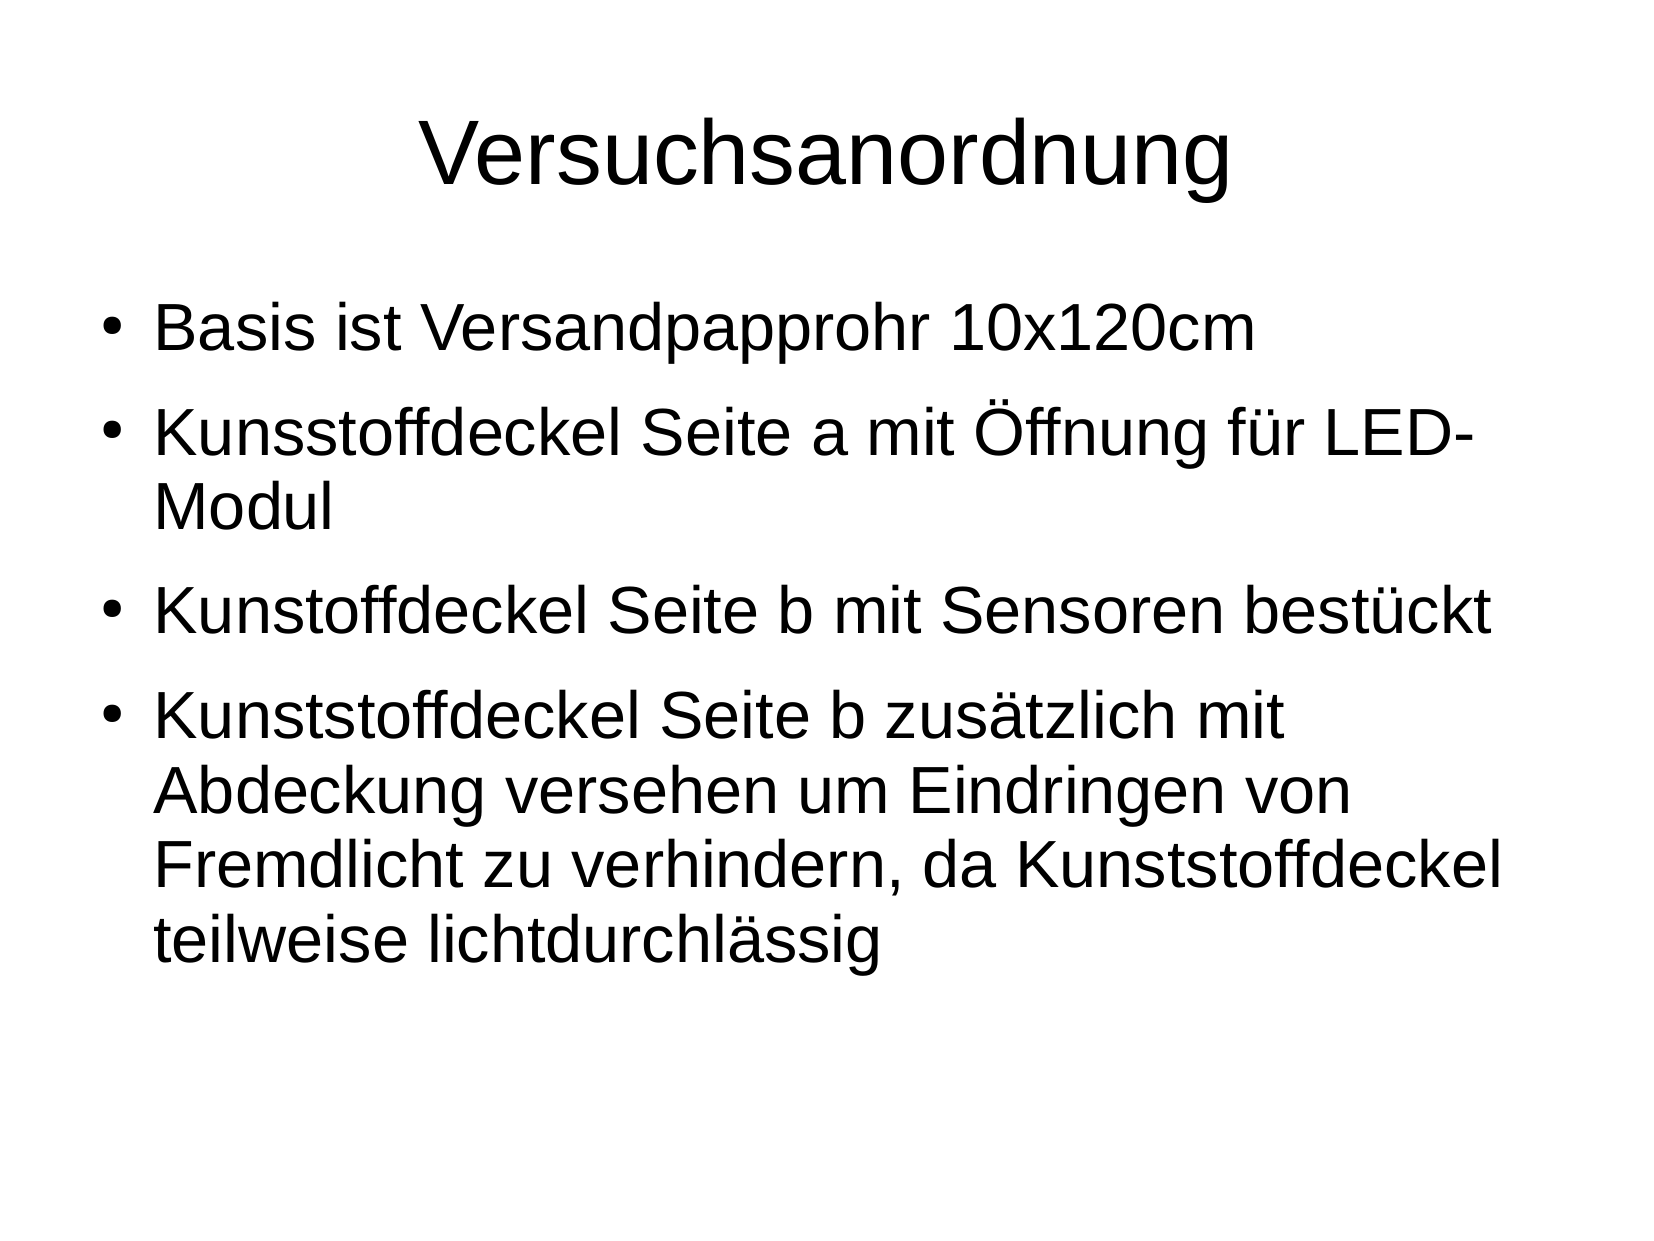

# Versuchsanordnung
Basis ist Versandpapprohr 10x120cm
Kunsstoffdeckel Seite a mit Öffnung für LED-Modul
Kunstoffdeckel Seite b mit Sensoren bestückt
Kunststoffdeckel Seite b zusätzlich mit Abdeckung versehen um Eindringen von Fremdlicht zu verhindern, da Kunststoffdeckel teilweise lichtdurchlässig